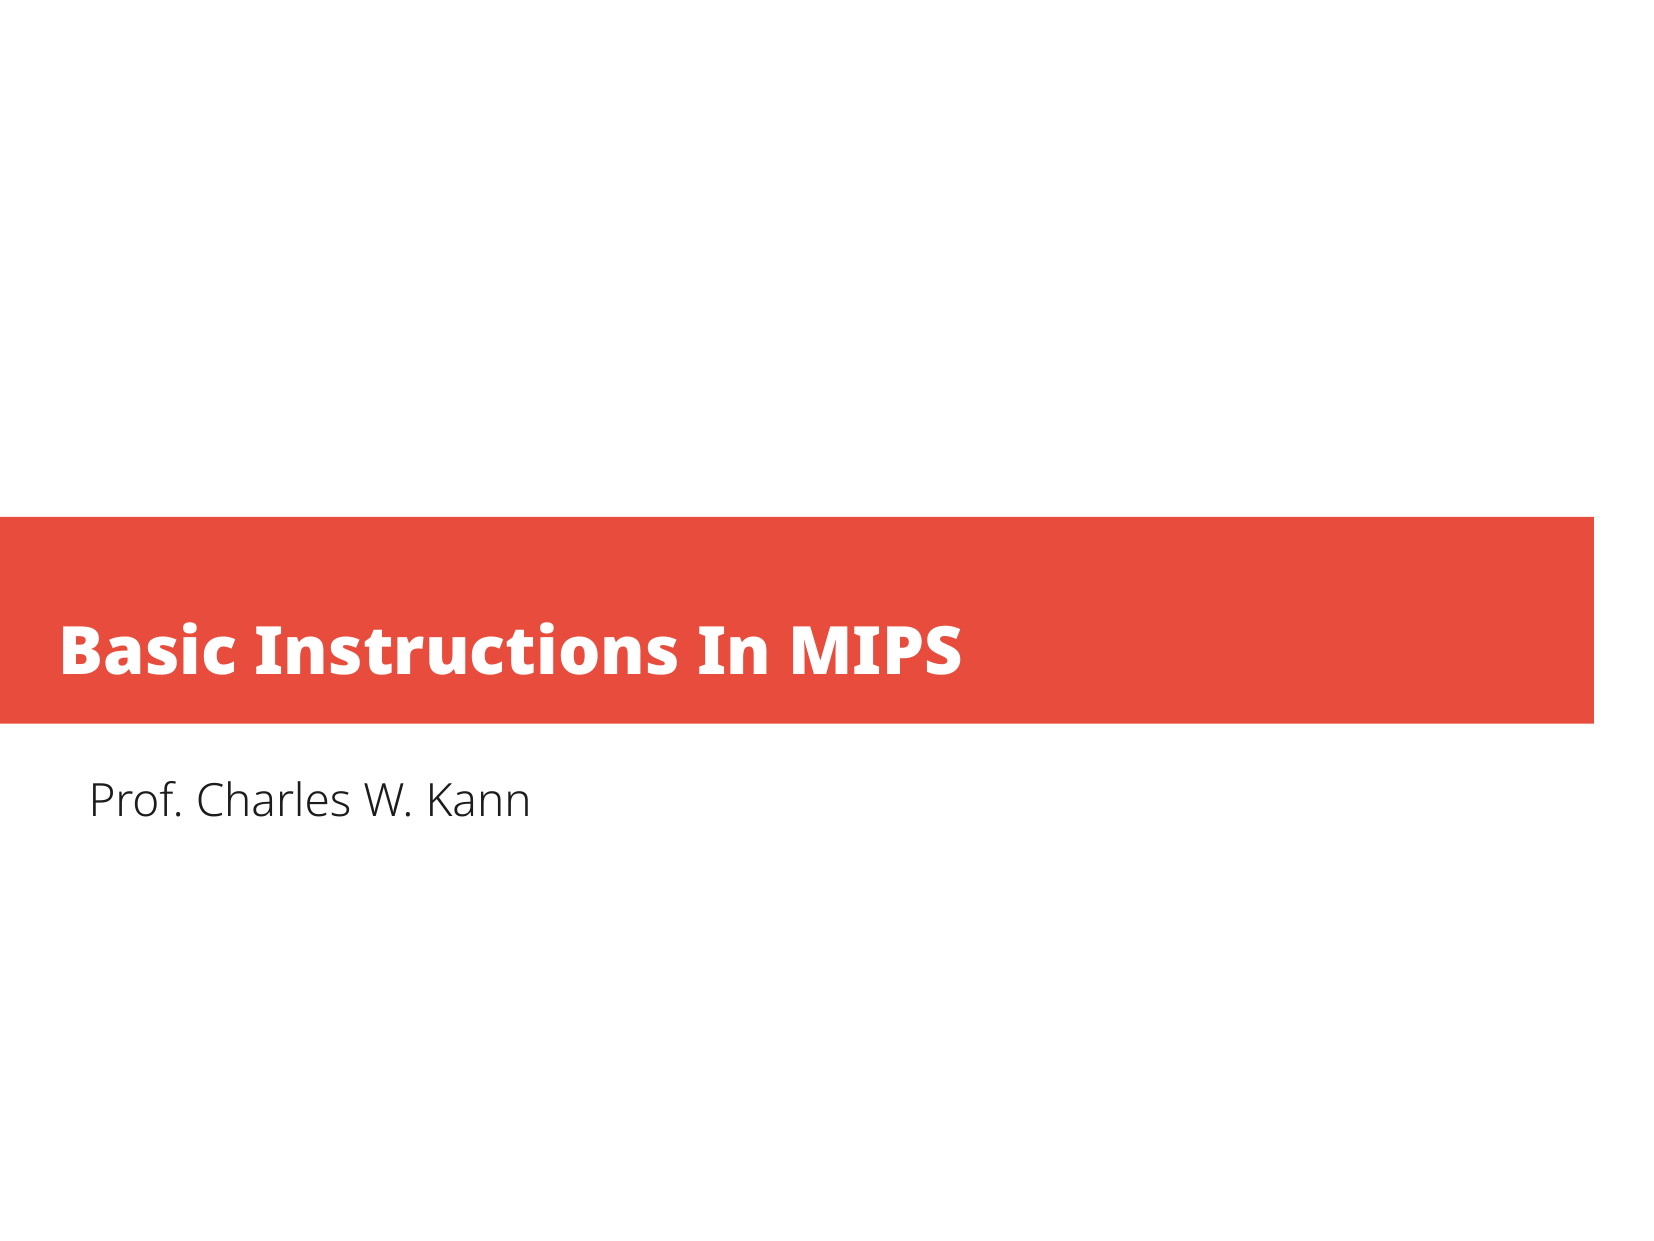

# Basic Instructions In MIPS
Prof. Charles W. Kann